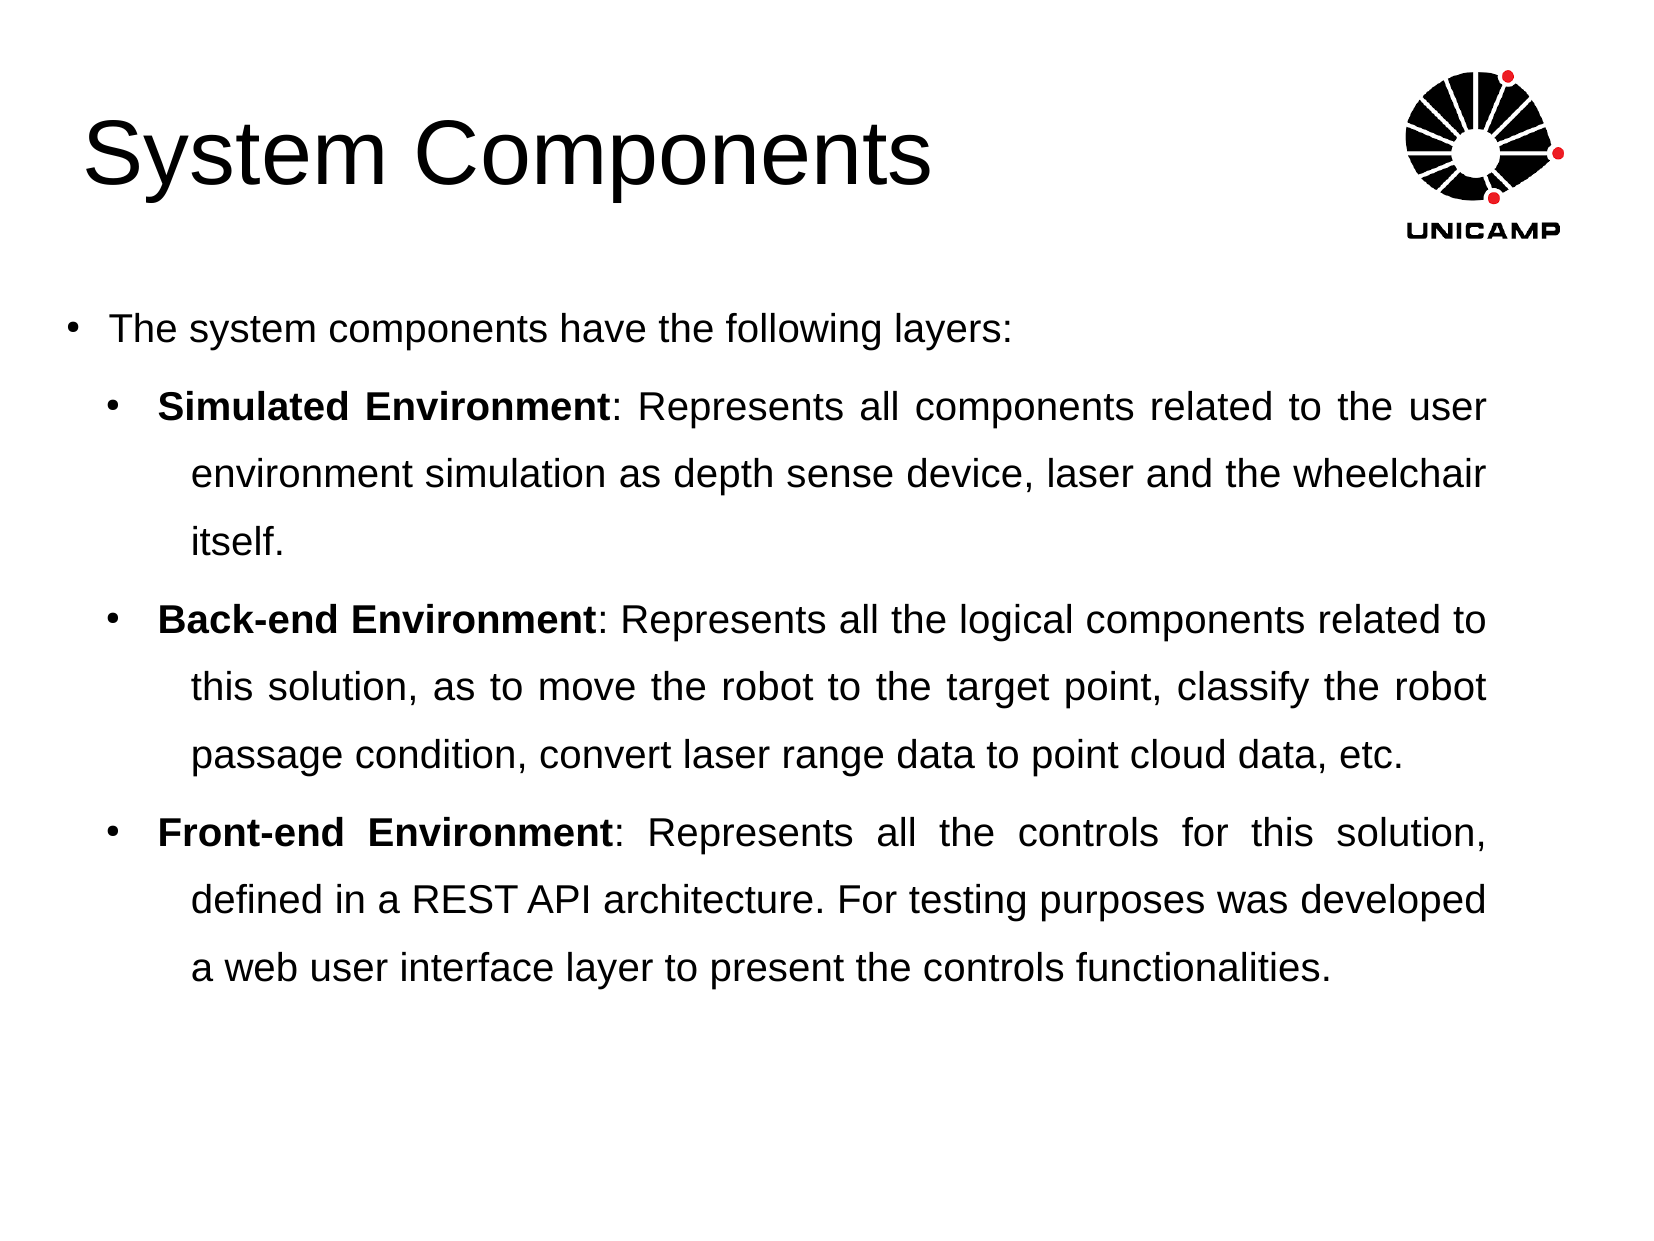

# System Components
 The system components have the following layers:
Simulated Environment: Represents all components related to the user environment simulation as depth sense device, laser and the wheelchair itself.
Back-end Environment: Represents all the logical components related to this solution, as to move the robot to the target point, classify the robot passage condition, convert laser range data to point cloud data, etc.
Front-end Environment: Represents all the controls for this solution, defined in a REST API architecture. For testing purposes was developed a web user interface layer to present the controls functionalities.